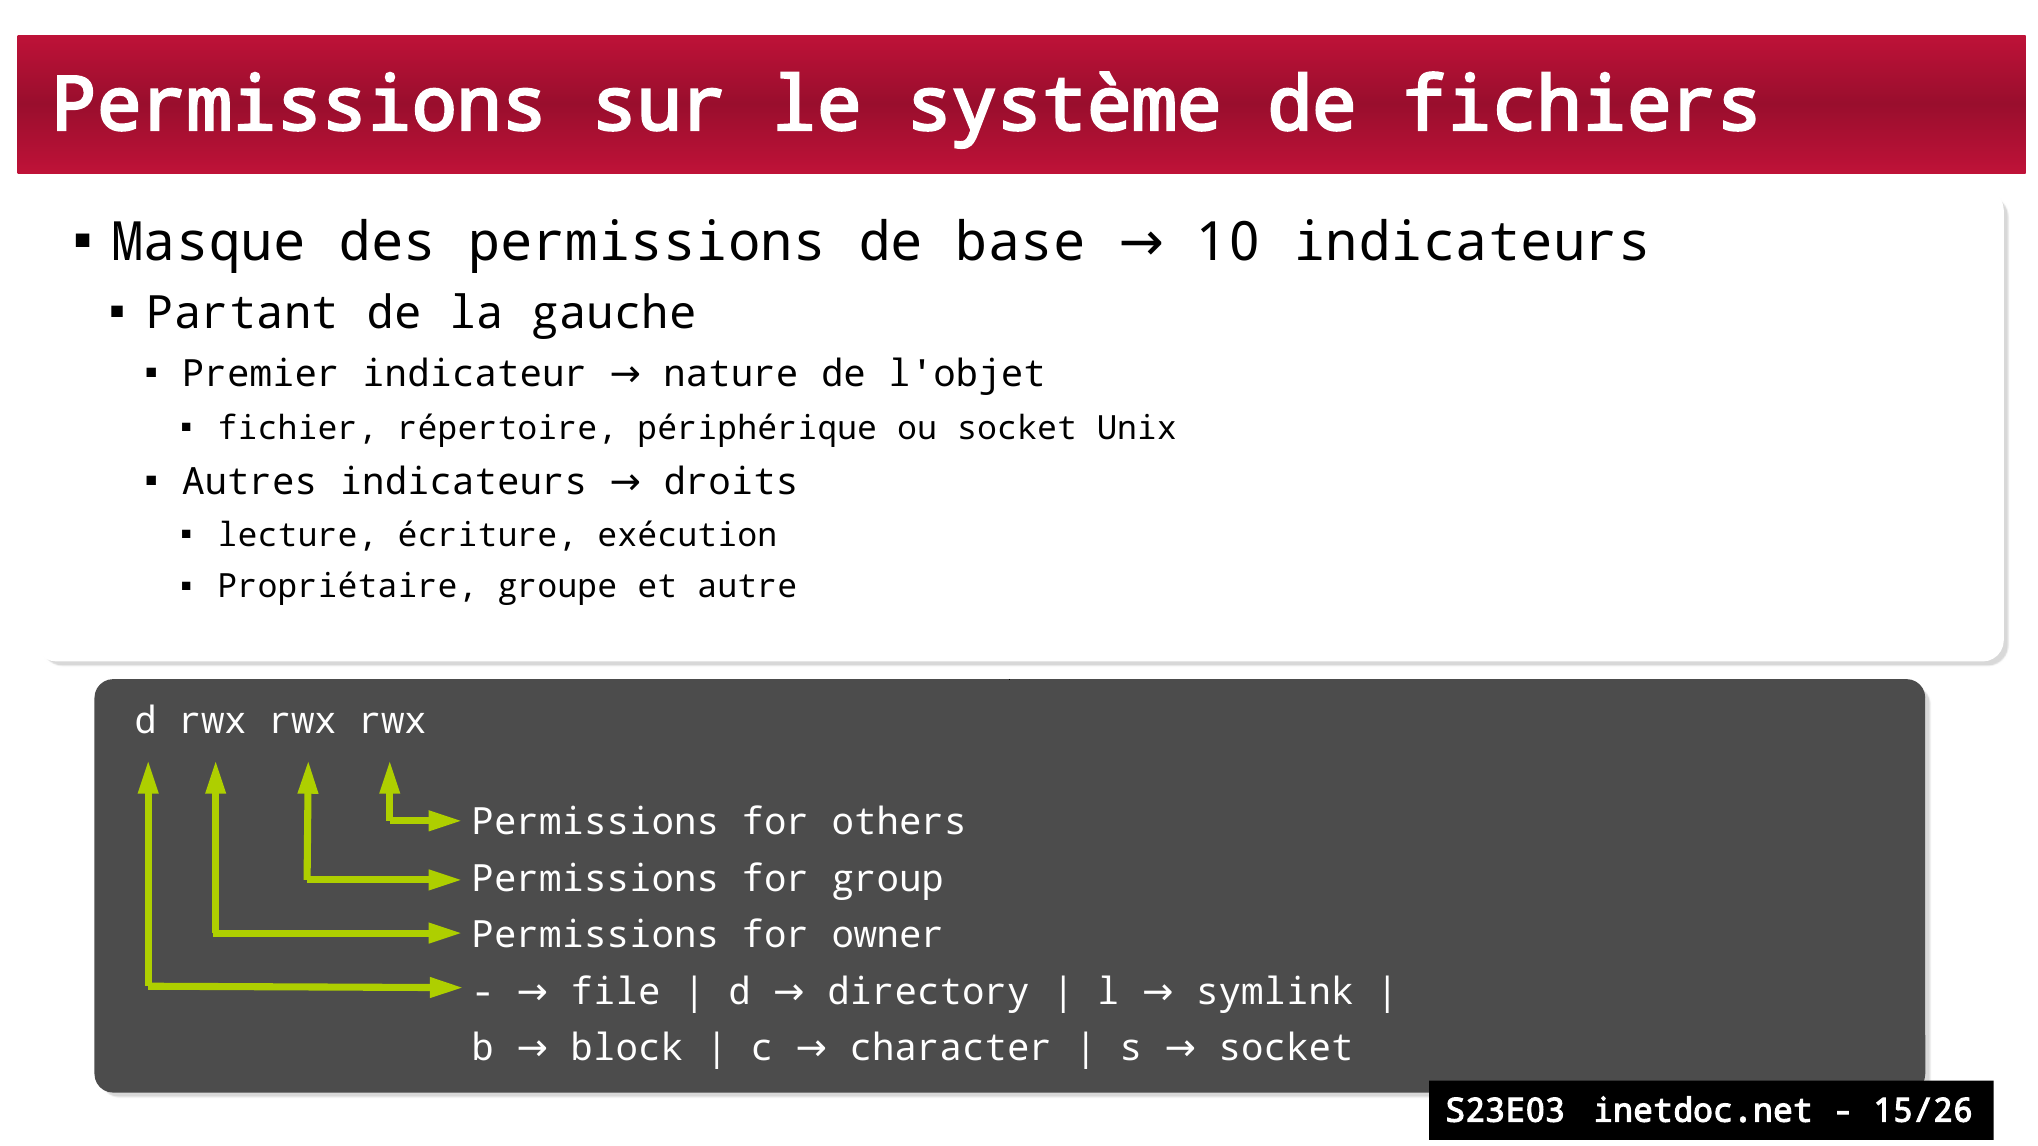

Permissions sur le système de fichiers
Masque des permissions de base → 10 indicateurs
Partant de la gauche
Premier indicateur → nature de l'objet
fichier, répertoire, périphérique ou socket Unix
Autres indicateurs → droits
lecture, écriture, exécution
Propriétaire, groupe et autre
d rwx rwx rwx
 Permissions for others
 Permissions for group
 Permissions for owner
 - → file | d → directory | l → symlink |
 b → block | c → character | s → socket
S23E03	inetdoc.net - /26